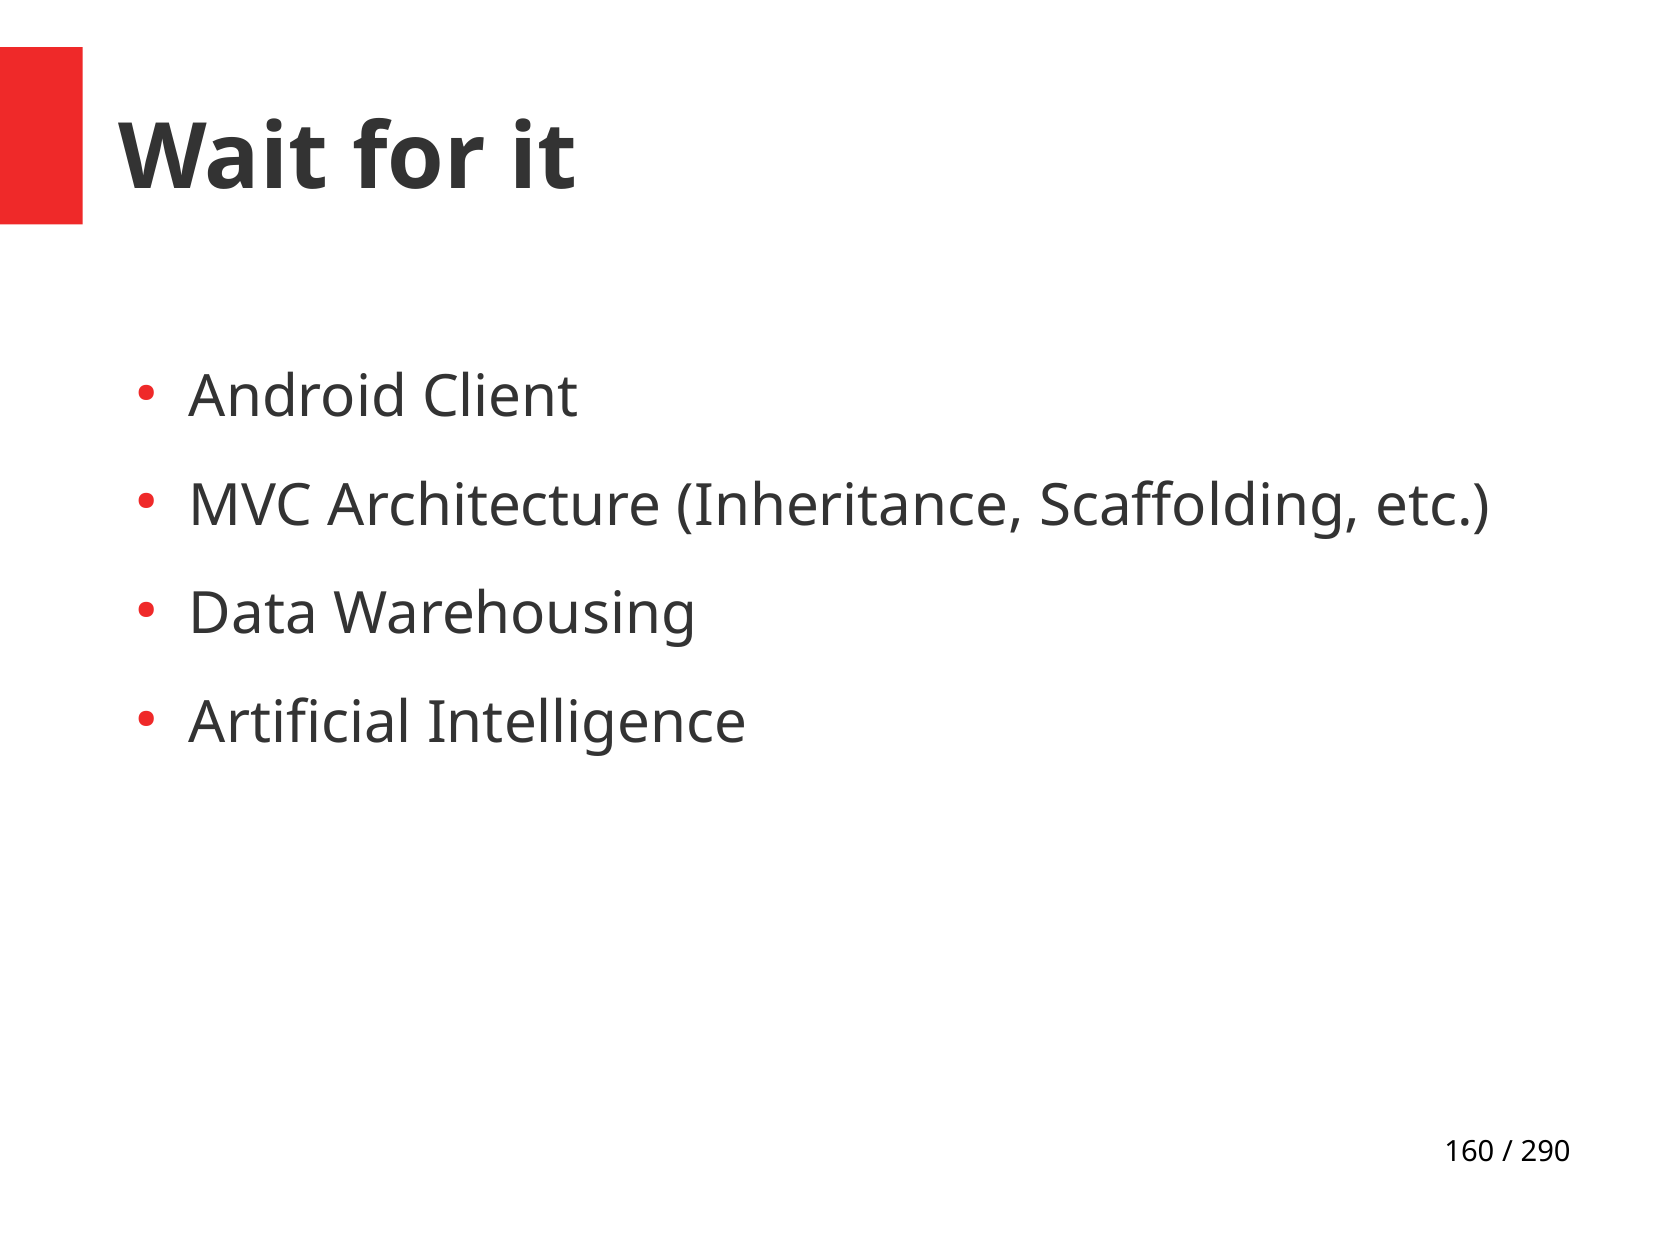

# Wait for it
Android Client
MVC Architecture (Inheritance, Scaffolding, etc.)
Data Warehousing
Artificial Intelligence
160